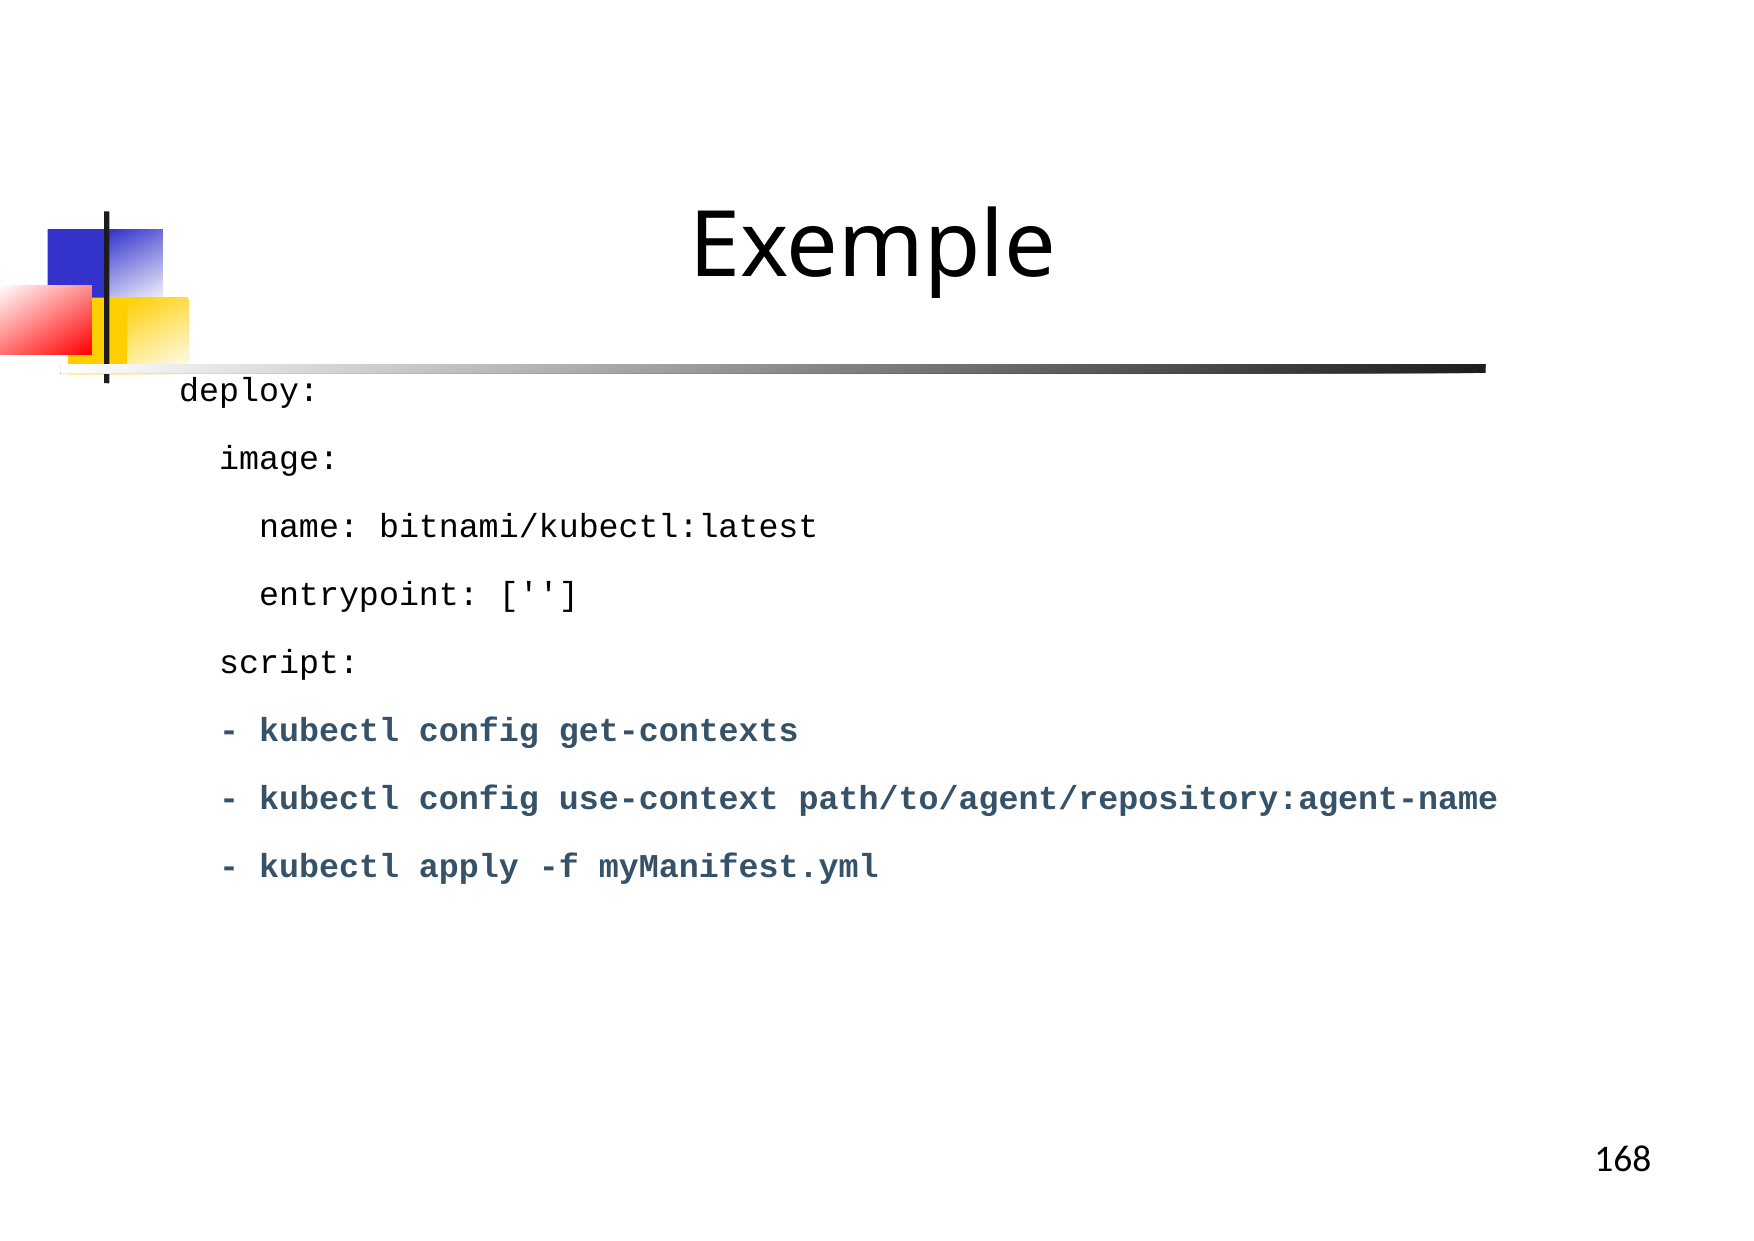

# Exemple
deploy:
 image:
 name: bitnami/kubectl:latest
 entrypoint: ['']
 script:
 - kubectl config get-contexts
 - kubectl config use-context path/to/agent/repository:agent-name
 - kubectl apply -f myManifest.yml